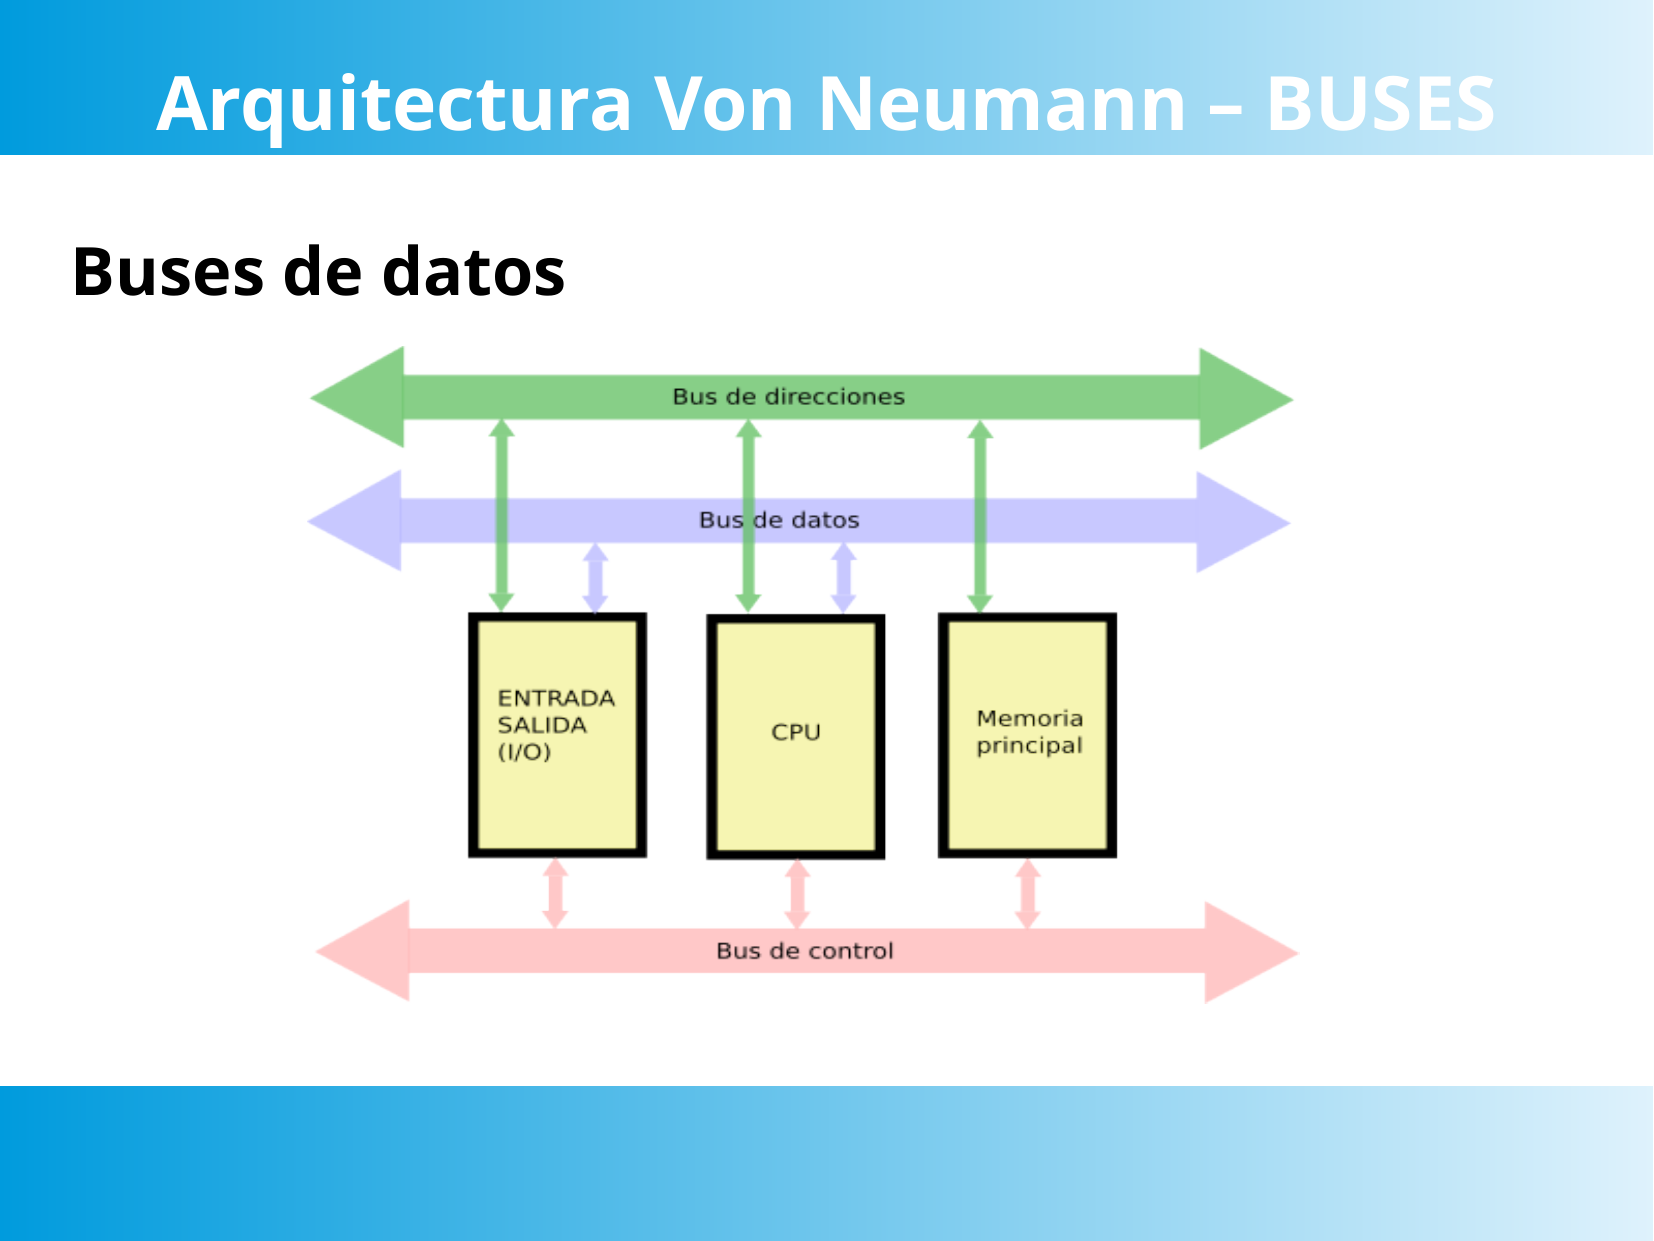

# Arquitectura Von Neumann – BUSES
Buses de datos